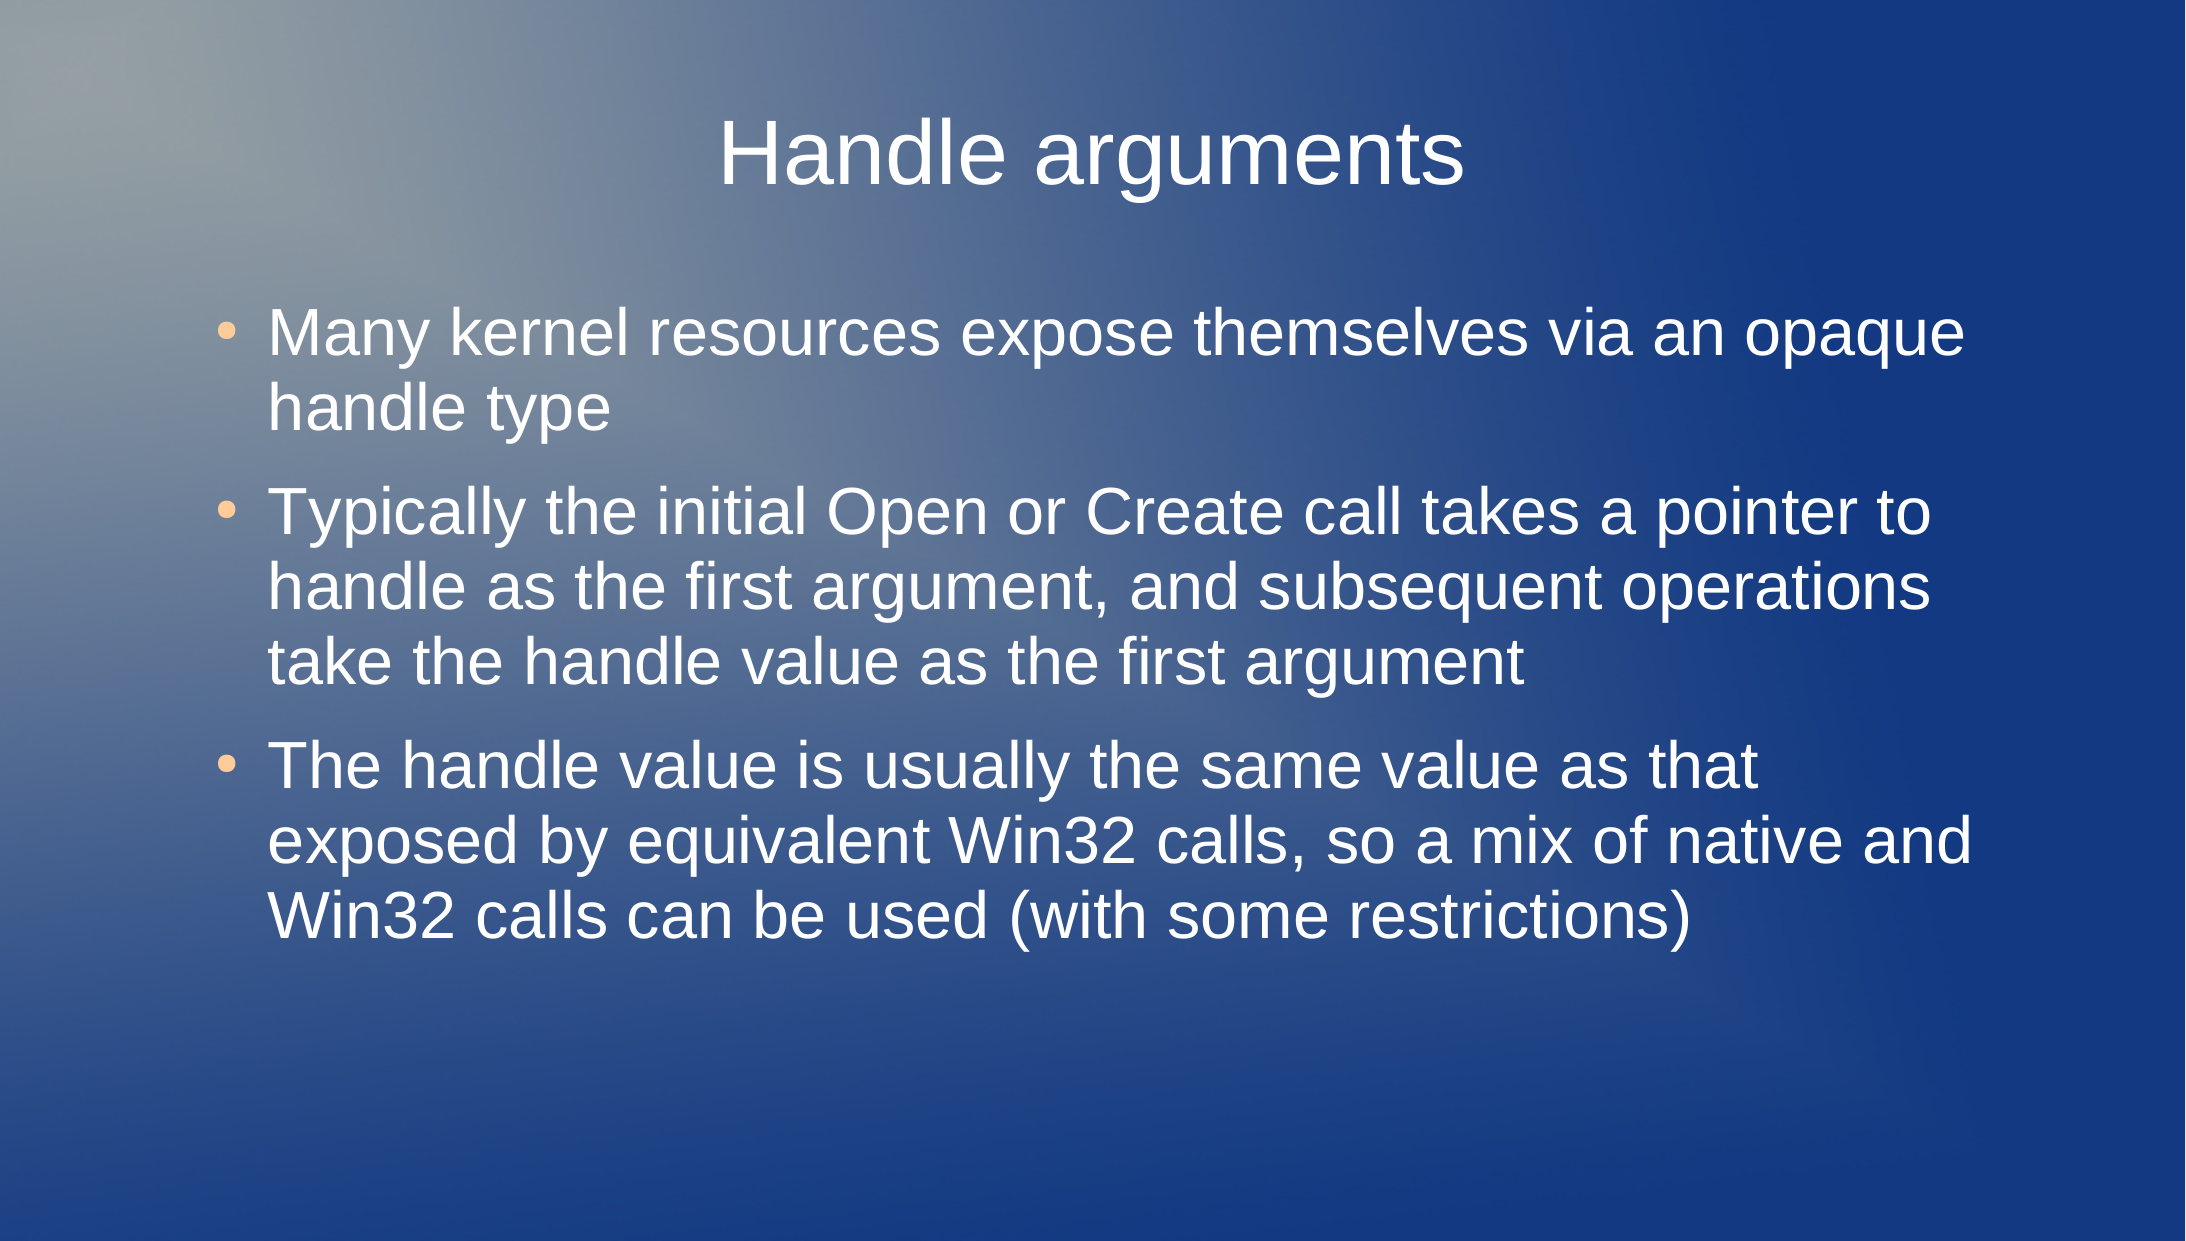

# Handle arguments
Many kernel resources expose themselves via an opaque handle type
Typically the initial Open or Create call takes a pointer to handle as the first argument, and subsequent operations take the handle value as the first argument
The handle value is usually the same value as that exposed by equivalent Win32 calls, so a mix of native and Win32 calls can be used (with some restrictions)